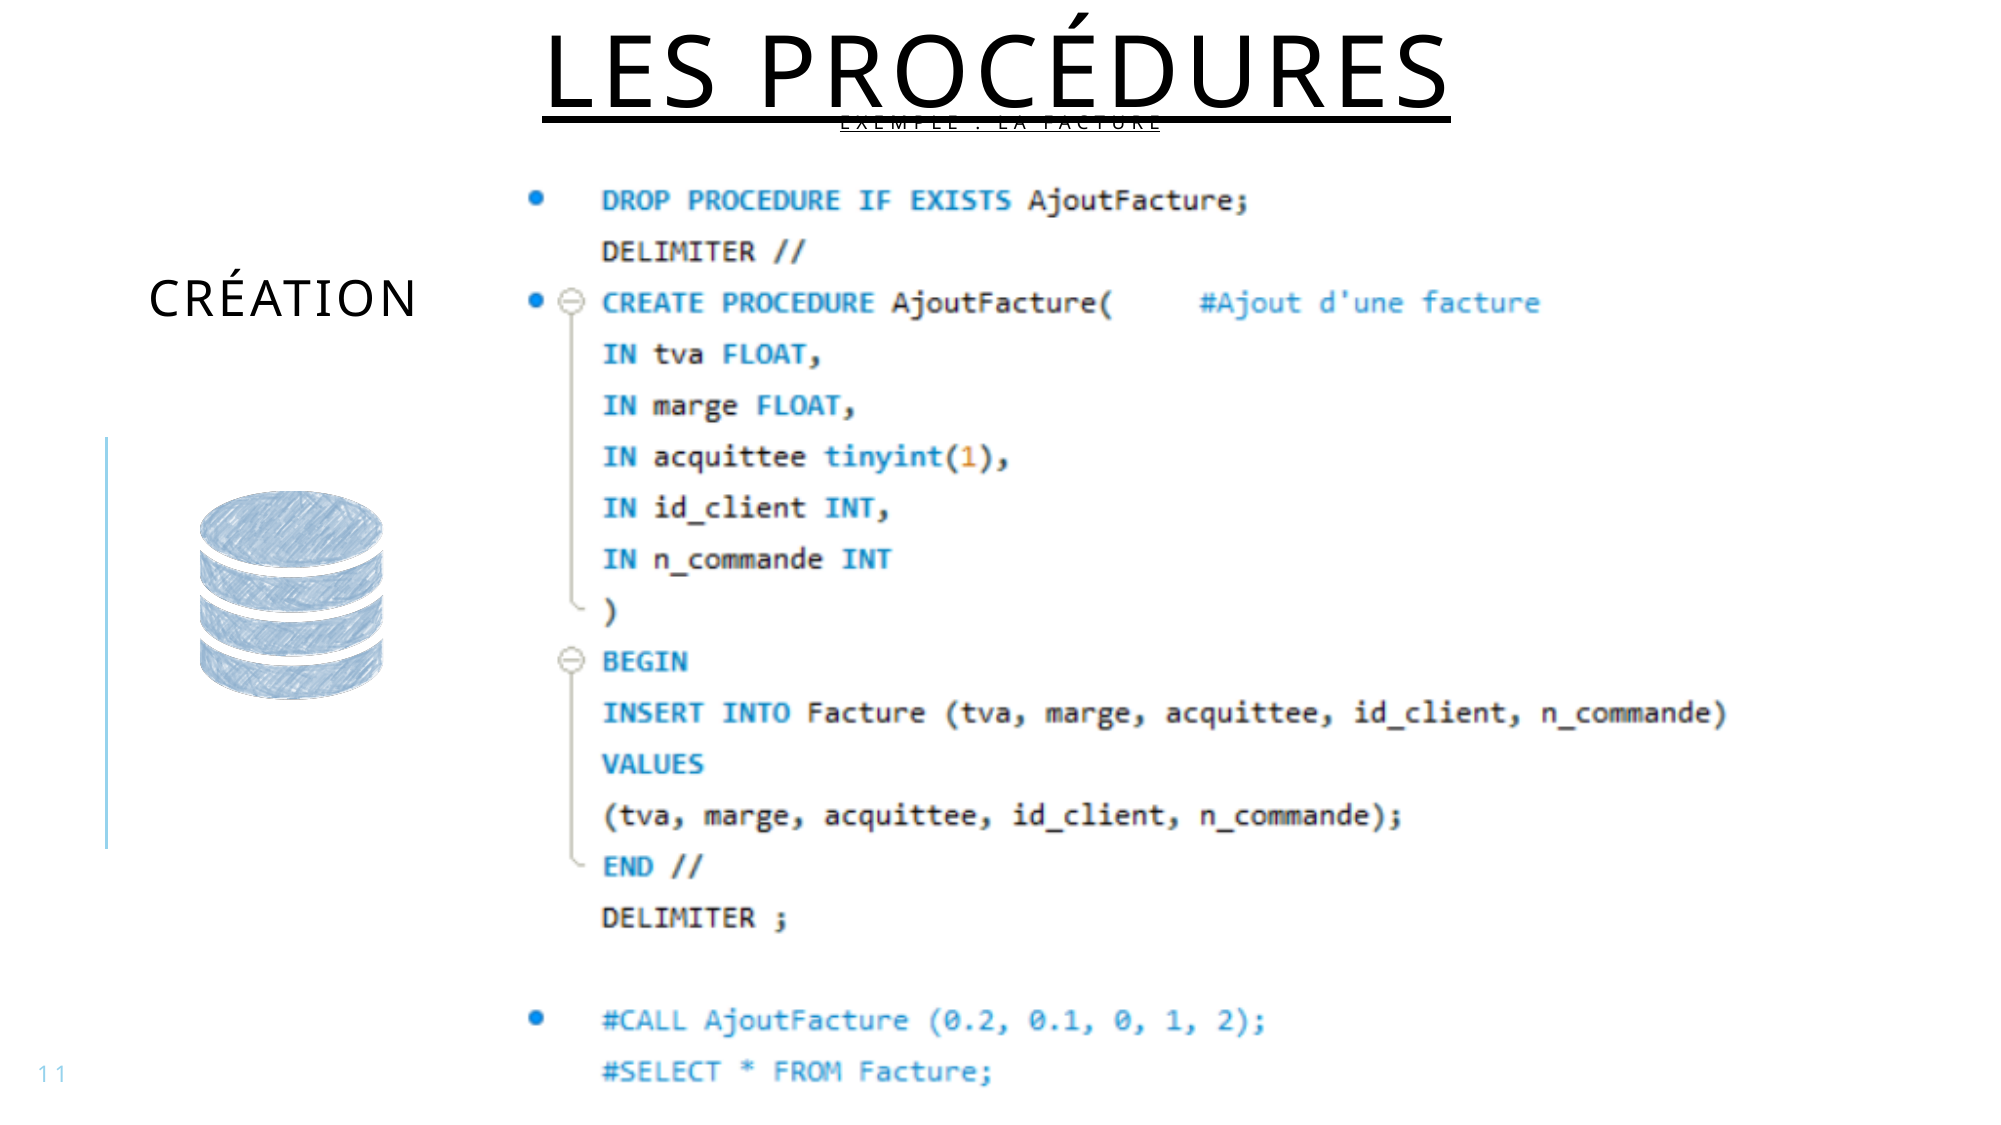

# Les procédures
exemple : La facture
création
11